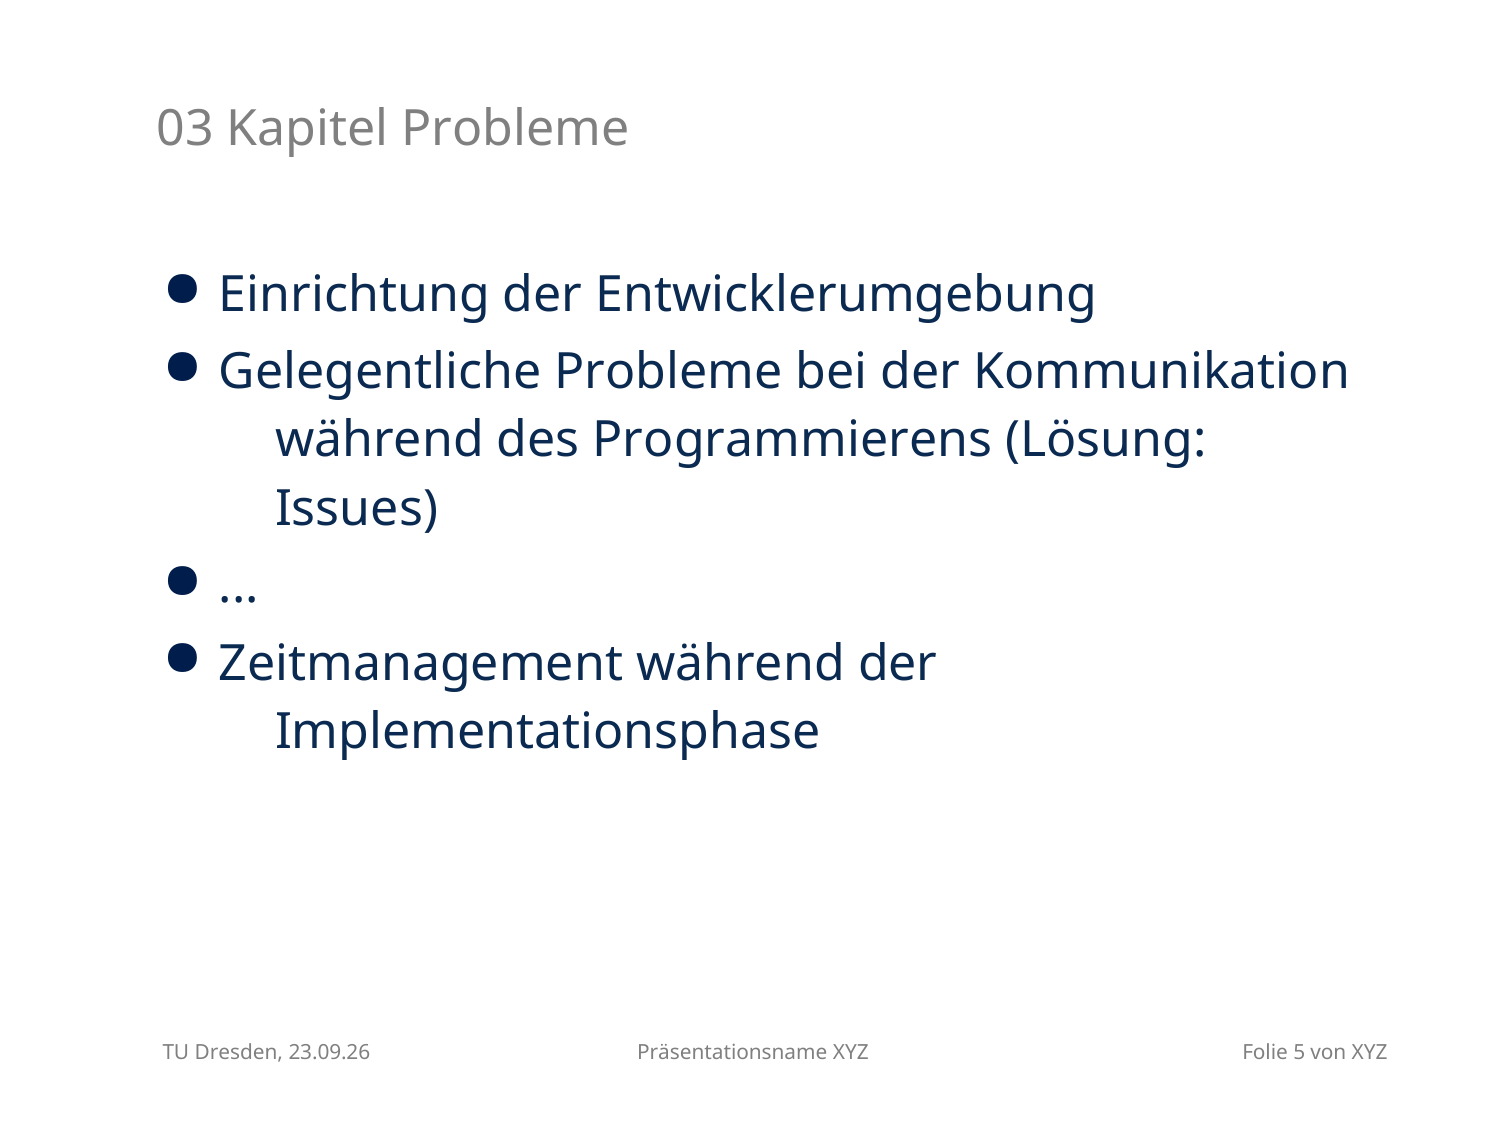

# 03 Kapitel Probleme
Einrichtung der Entwicklerumgebung
Gelegentliche Probleme bei der Kommunikation während des Programmierens (Lösung: Issues)
...
Zeitmanagement während der Implementationsphase
5